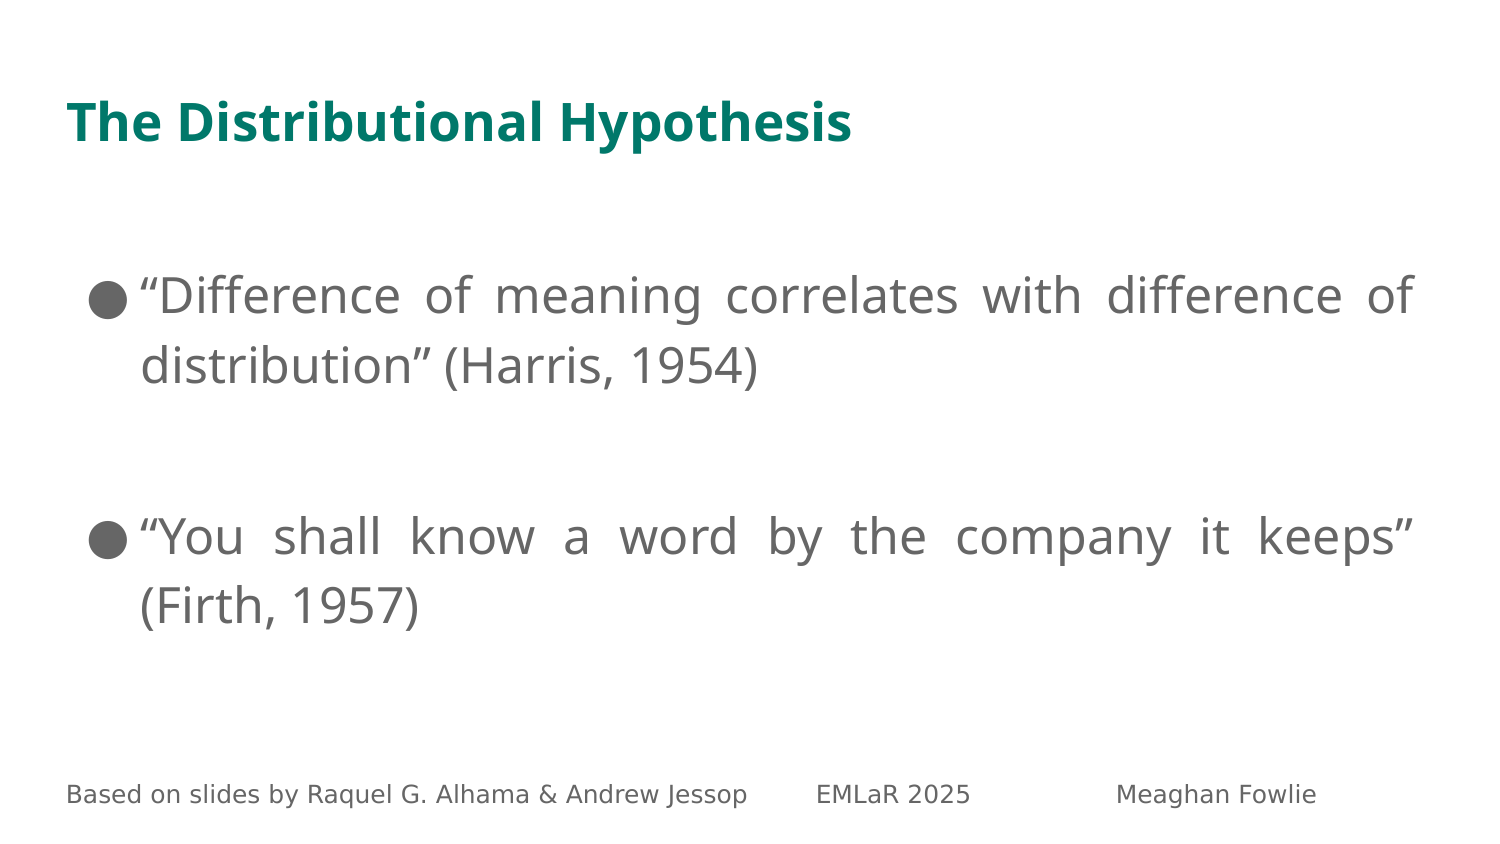

# The Distributional Hypothesis
“Difference of meaning correlates with difference of distribution” (Harris, 1954)
“You shall know a word by the company it keeps” (Firth, 1957)